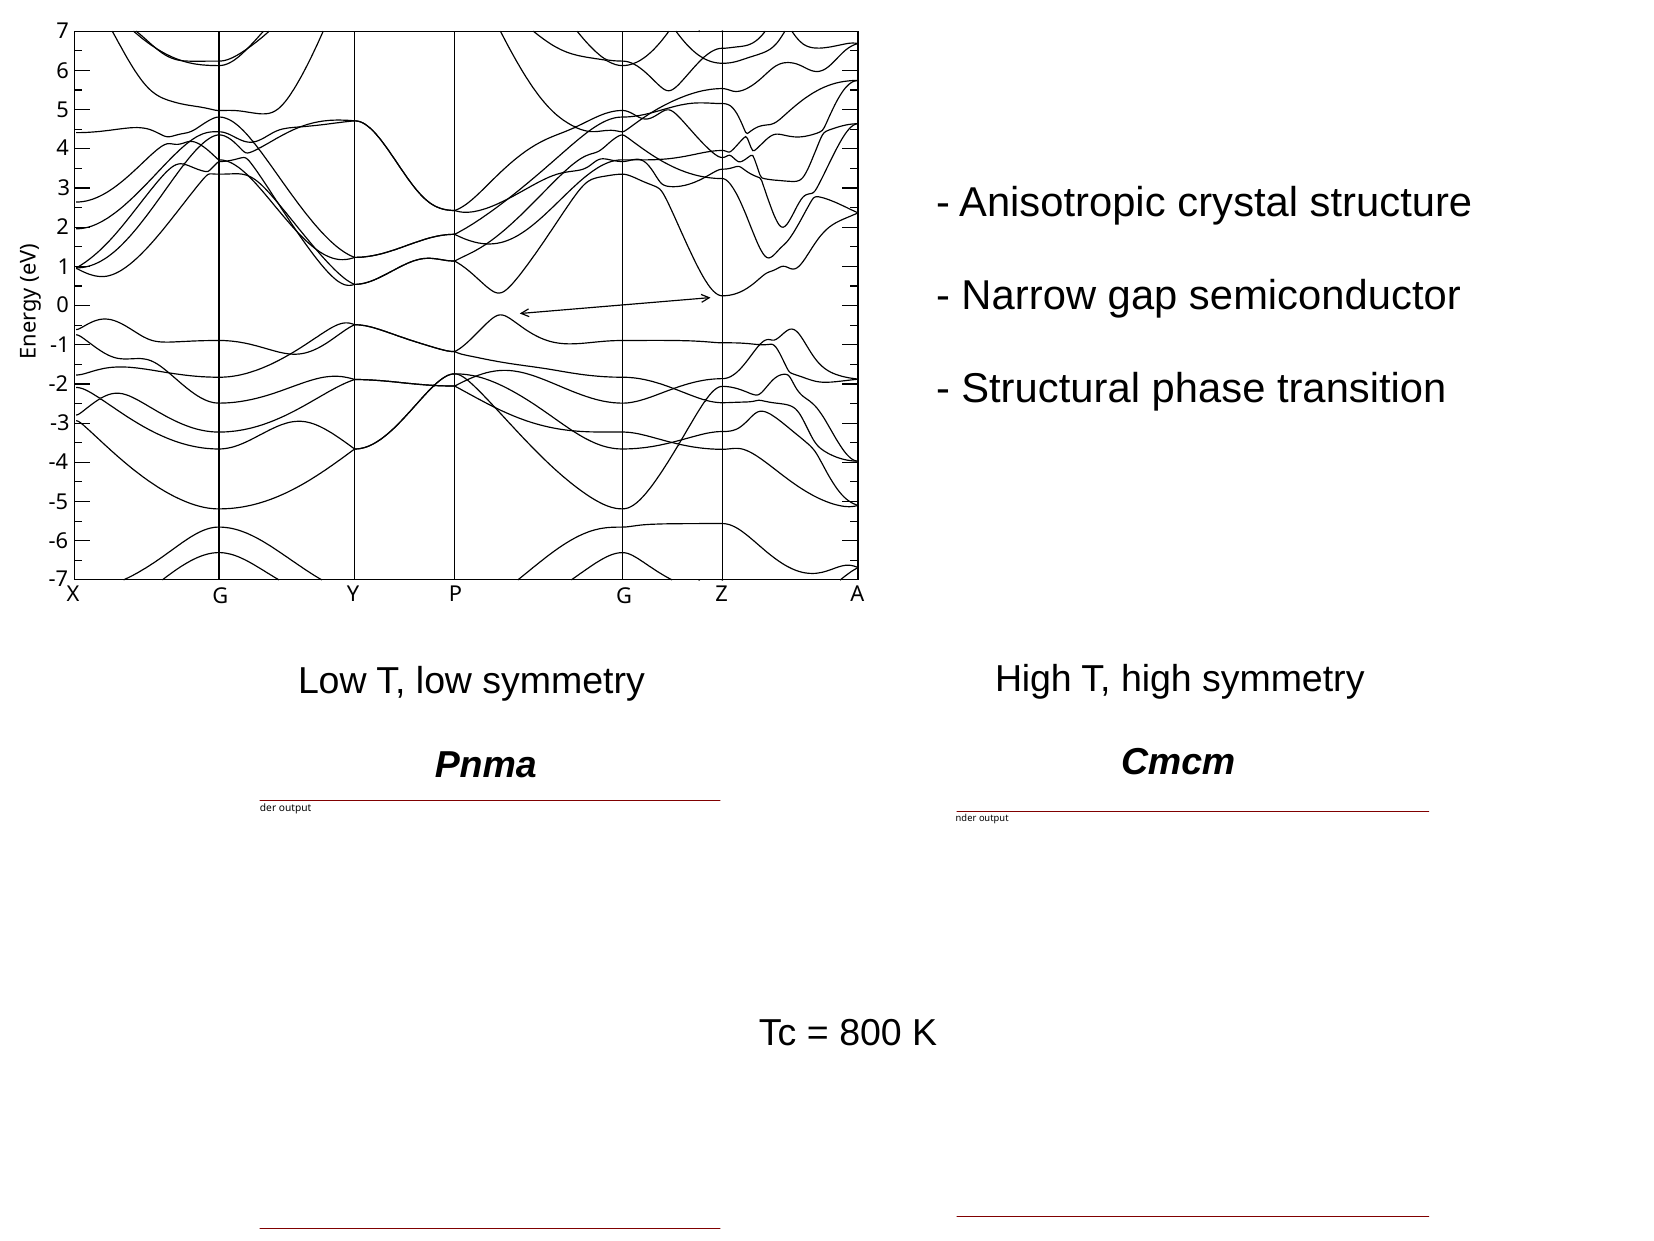

- Anisotropic crystal structure
- Narrow gap semiconductor
- Structural phase transition
High T, high symmetry
 Cmcm
Low T, low symmetry
 Pnma
Tc = 800 K